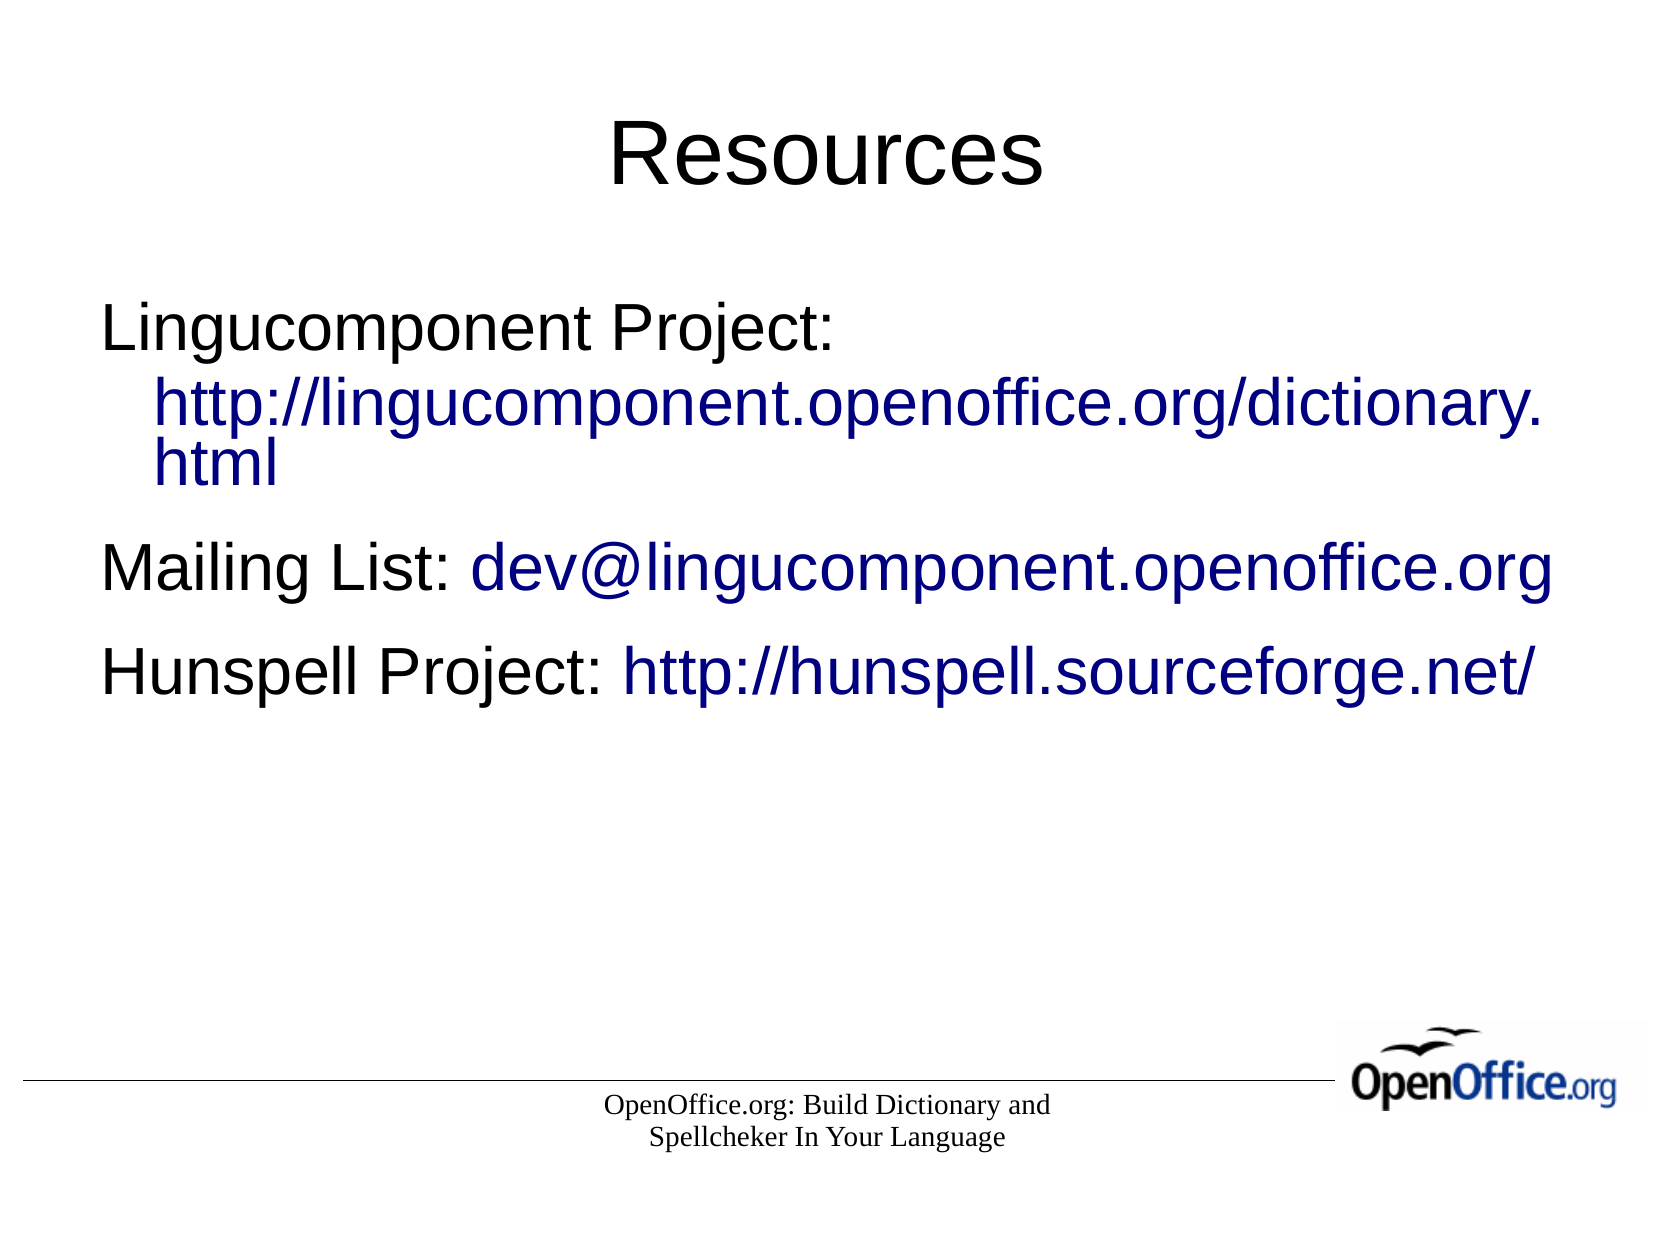

# Resources
Lingucomponent Project: http://lingucomponent.openoffice.org/dictionary.html
Mailing List: dev@lingucomponent.openoffice.org
Hunspell Project: http://hunspell.sourceforge.net/